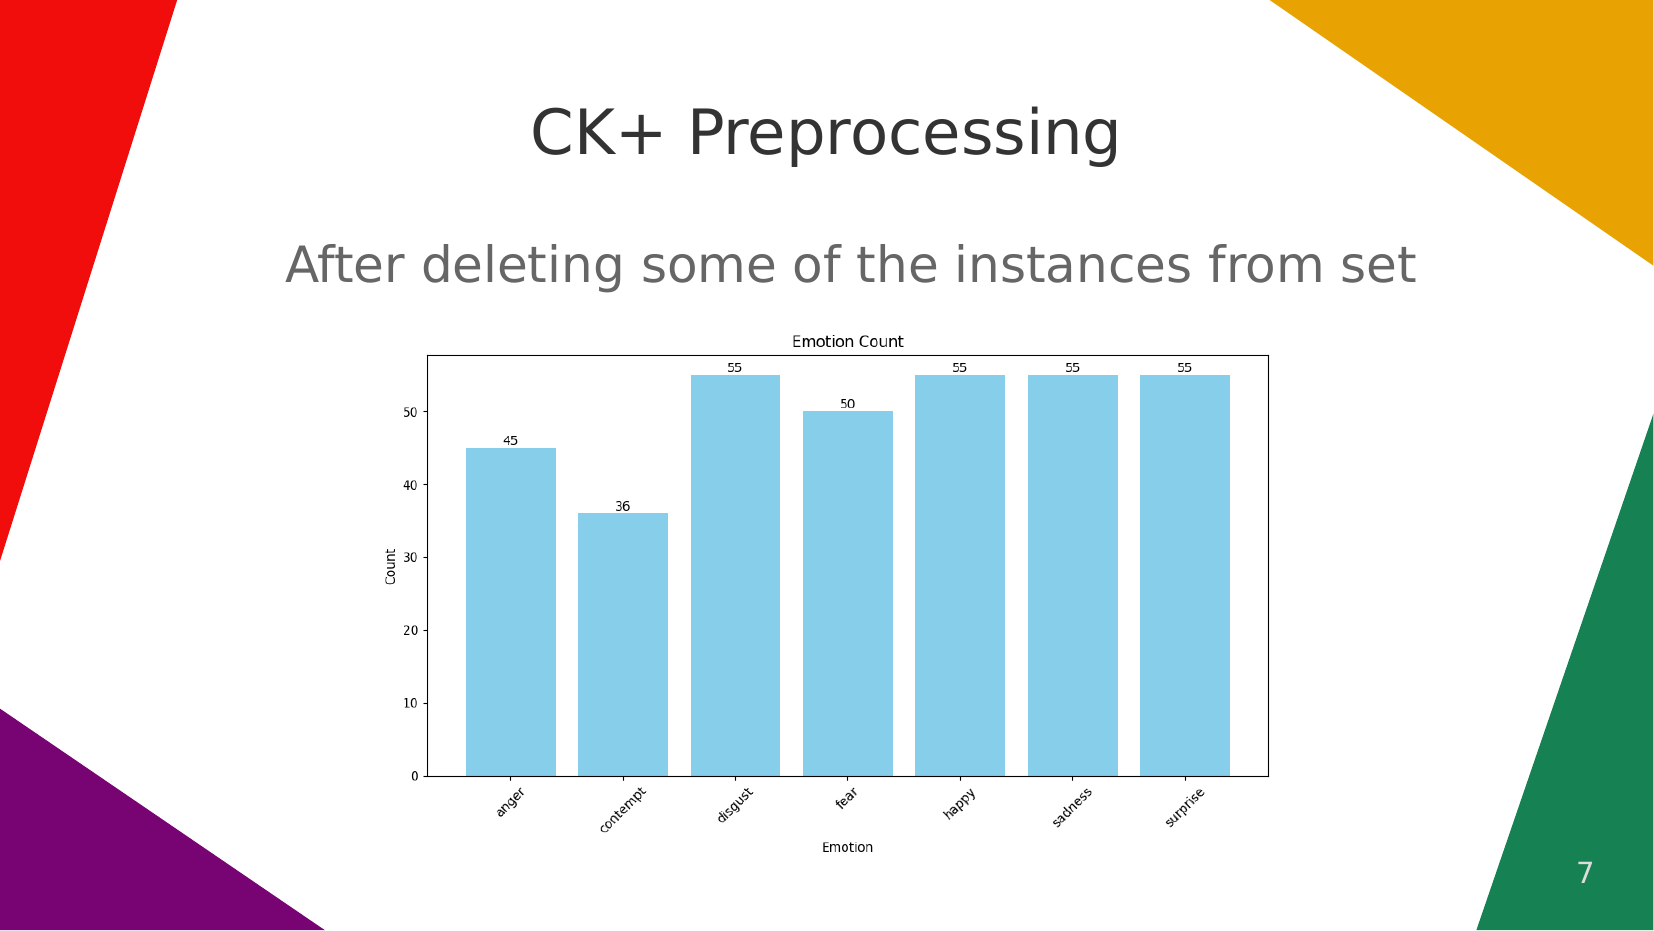

# CK+ Preprocessing
 After deleting some of the instances from set
7